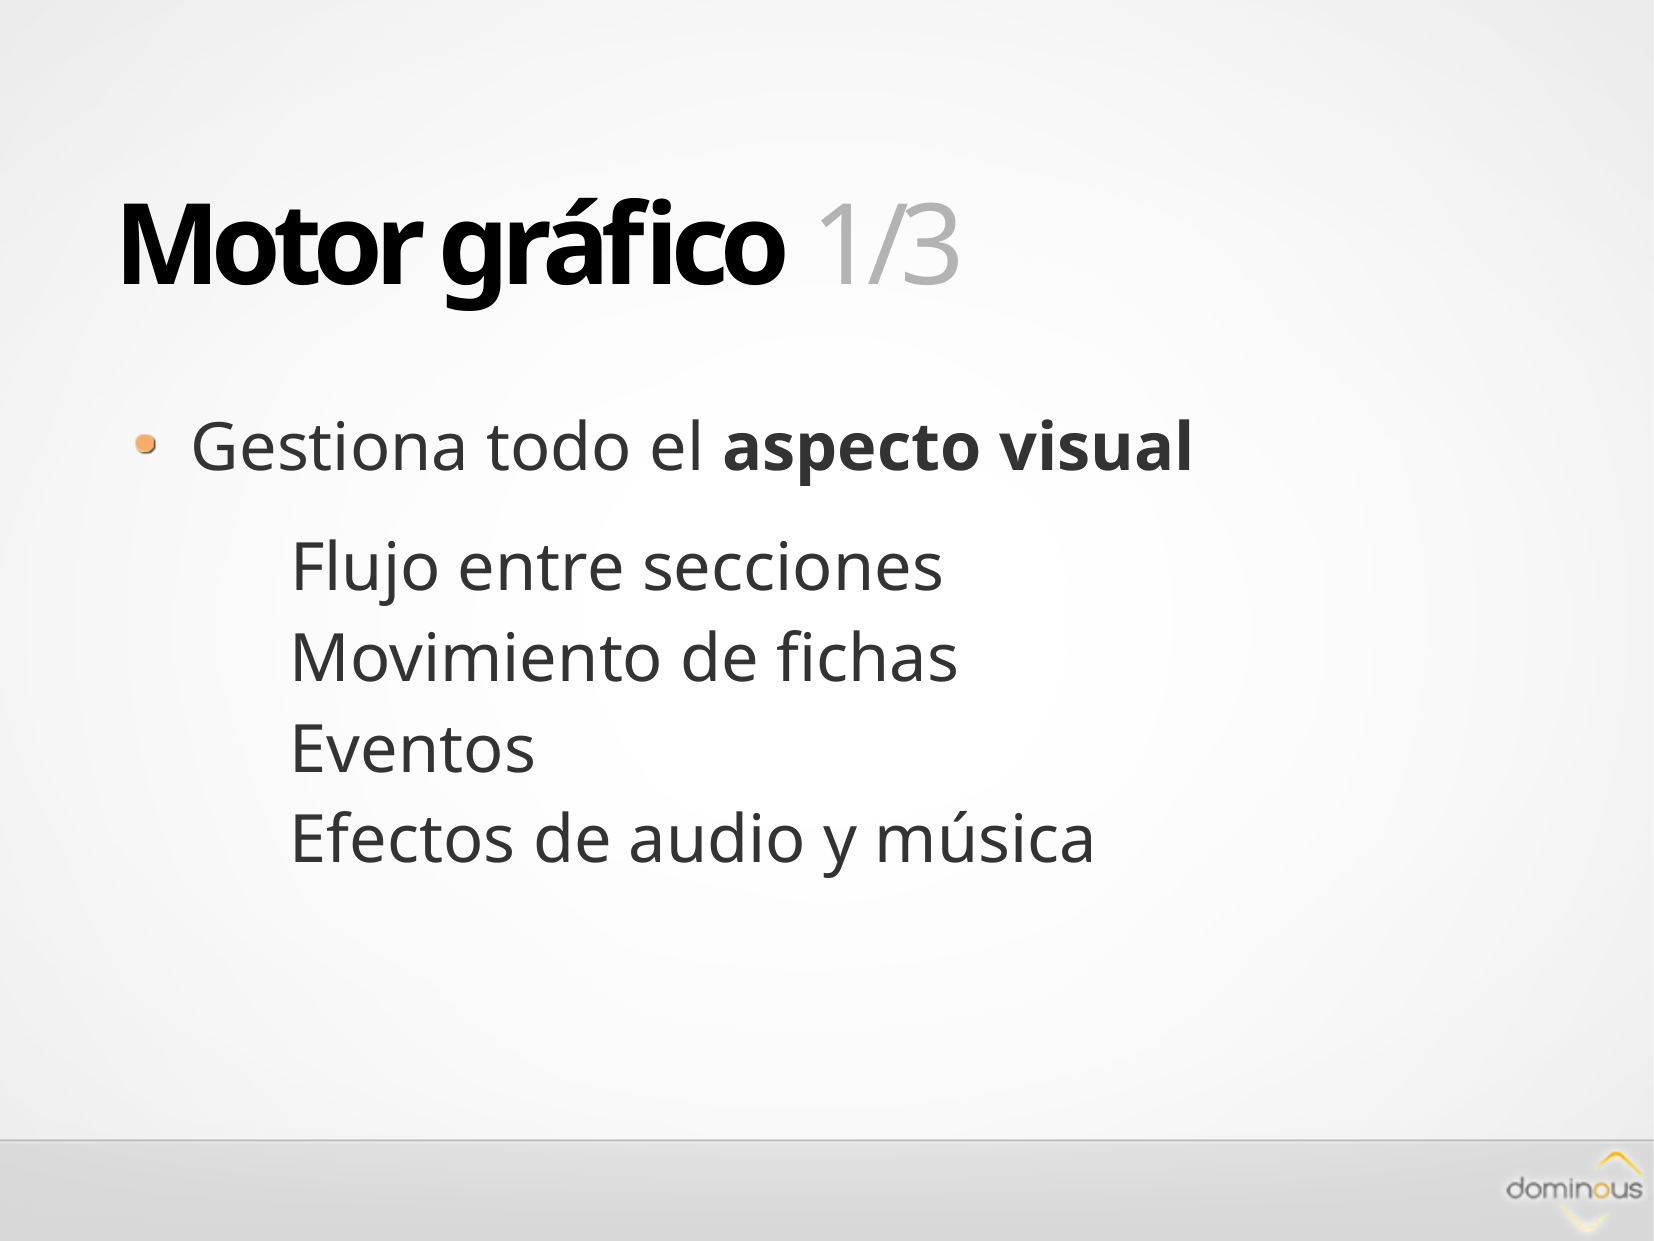

Motor gráfico 1/3
Gestiona todo el aspecto visual
 Flujo entre secciones
 Movimiento de fichas
 Eventos
 Efectos de audio y música